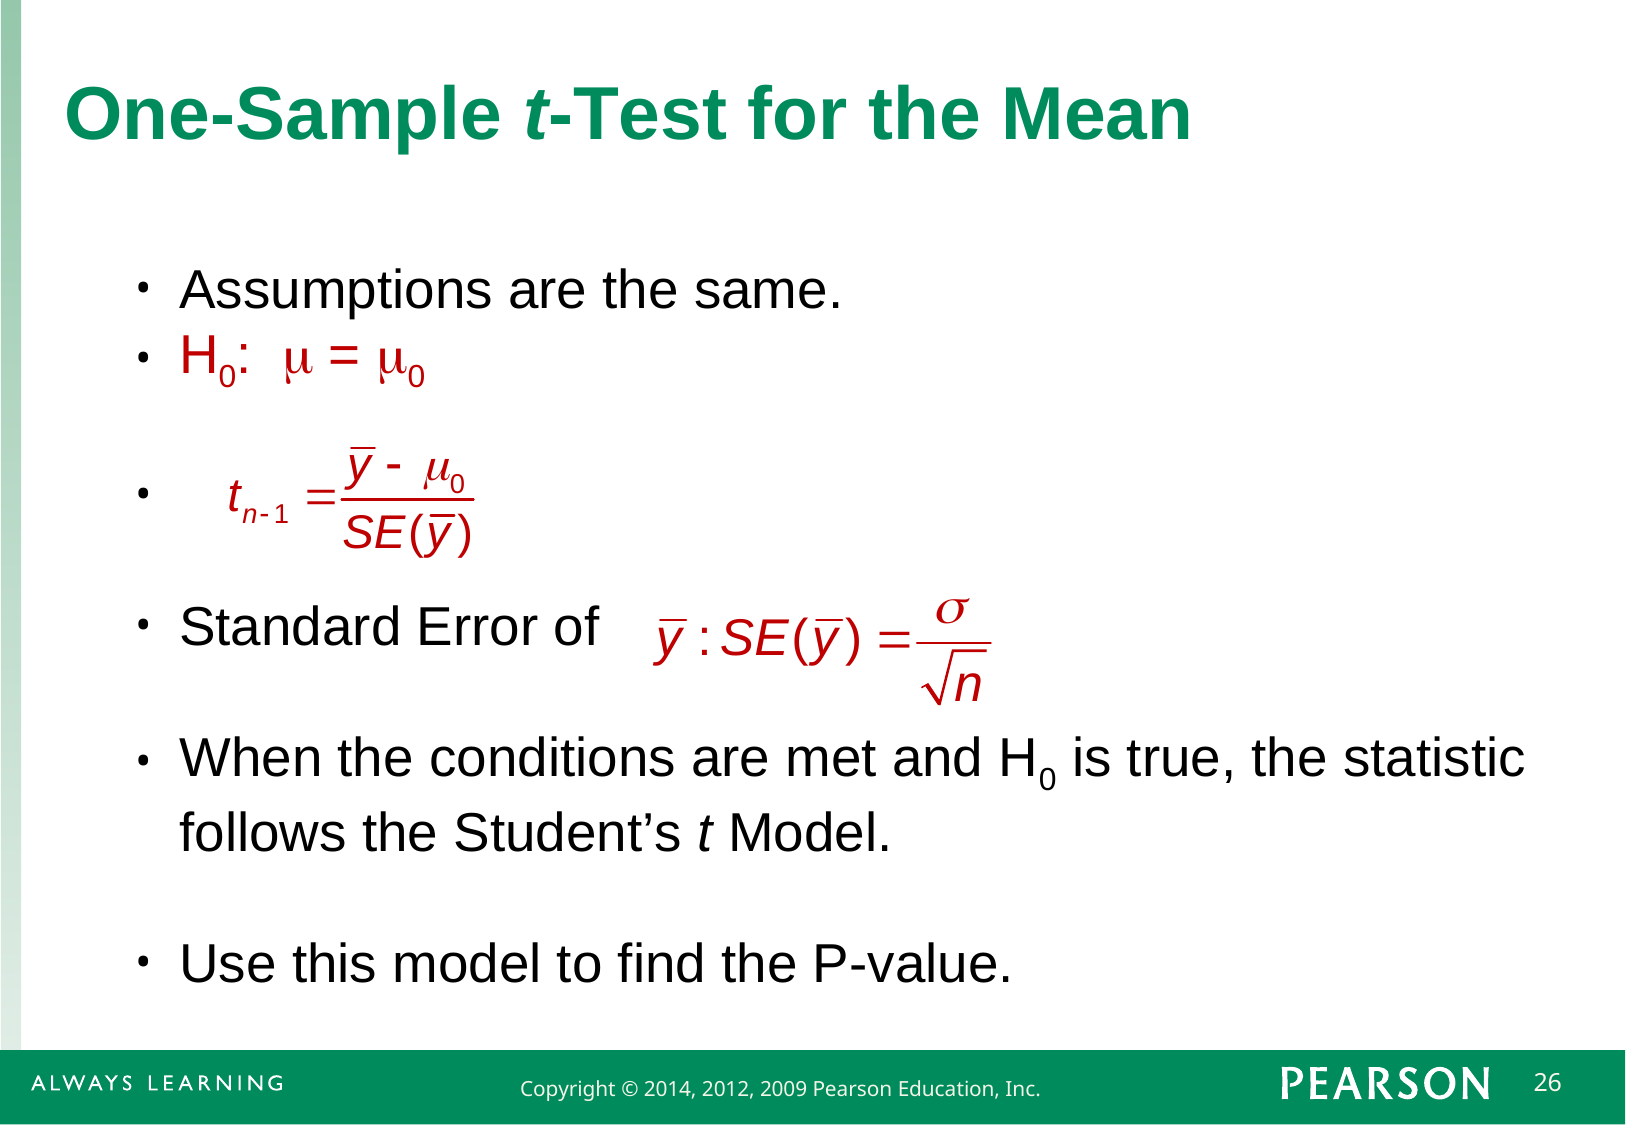

# One-Sample t-Test for the Mean
Assumptions are the same.
H0:  = 0
Standard Error of
When the conditions are met and H0 is true, the statistic follows the Student’s t Model.
Use this model to find the P-value.